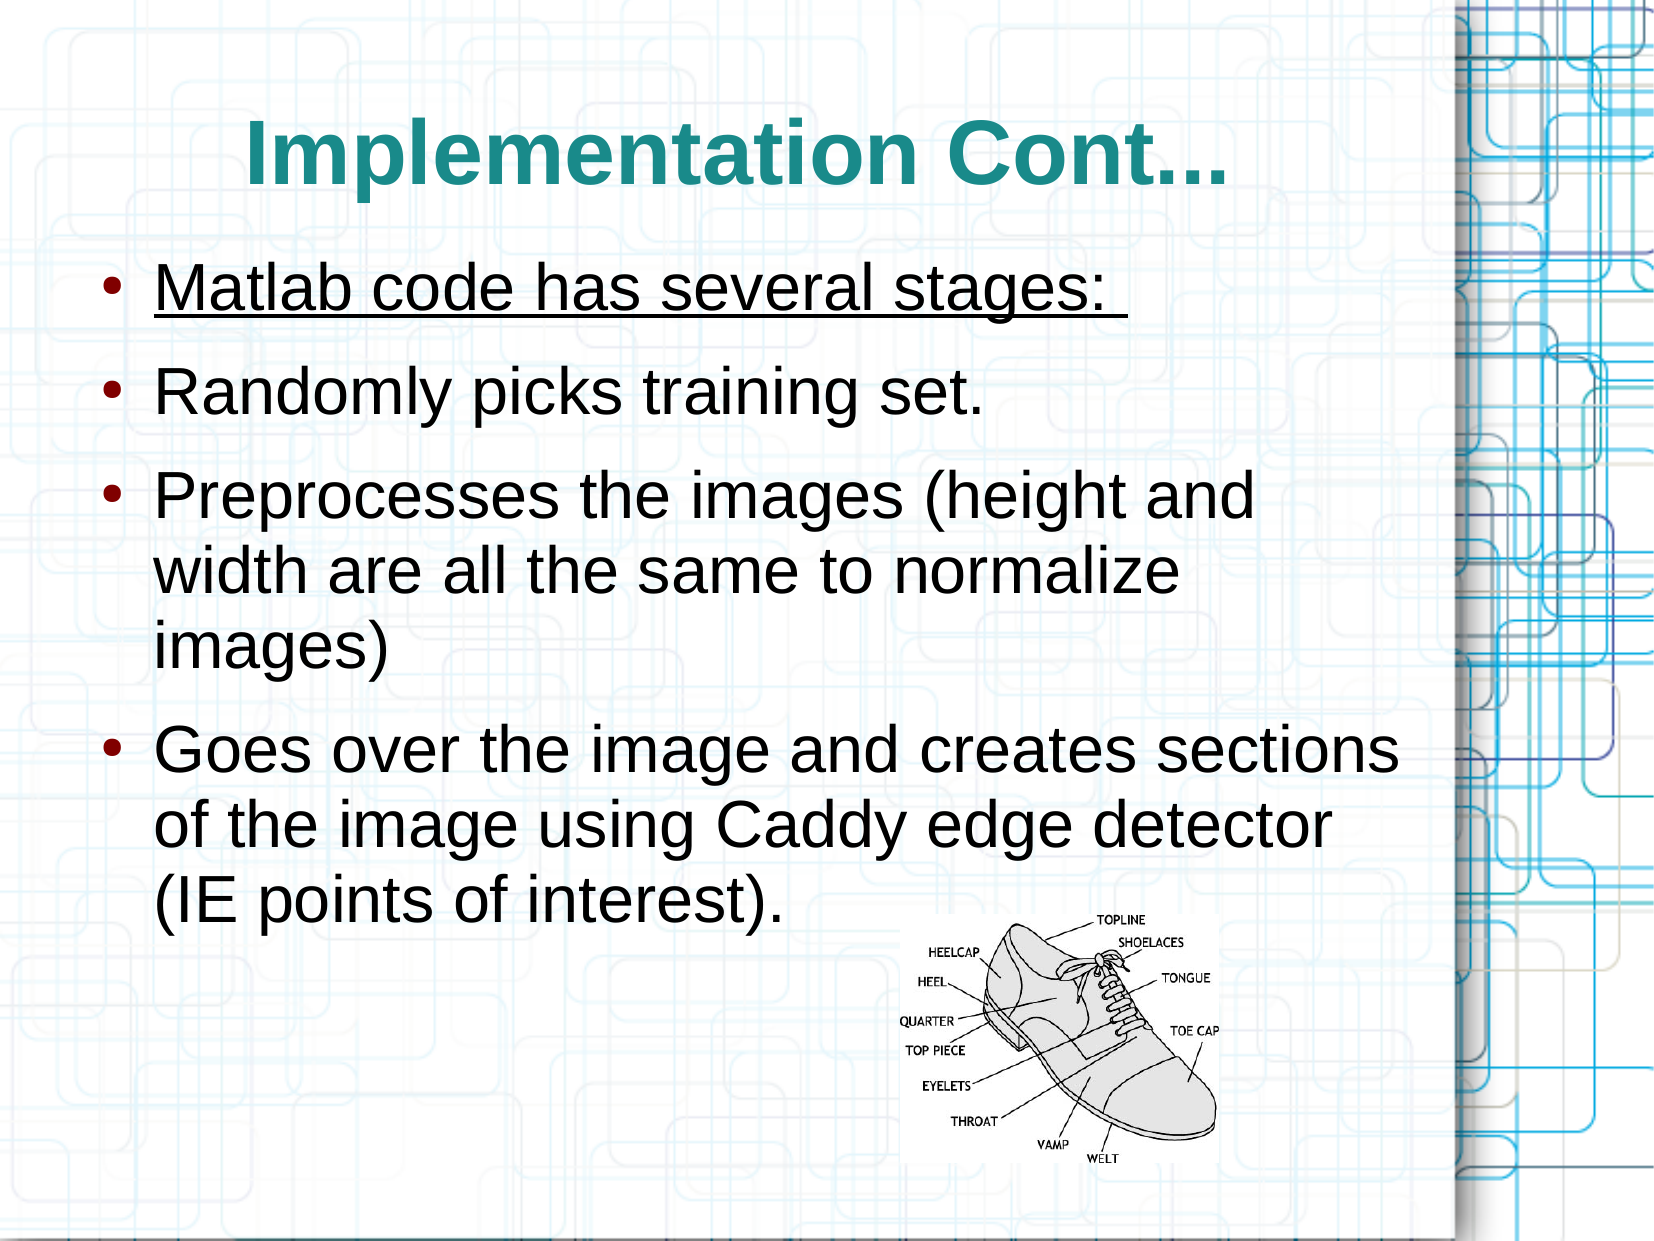

# Implementation Cont...
Matlab code has several stages:
Randomly picks training set.
Preprocesses the images (height and width are all the same to normalize images)
Goes over the image and creates sections of the image using Caddy edge detector (IE points of interest).